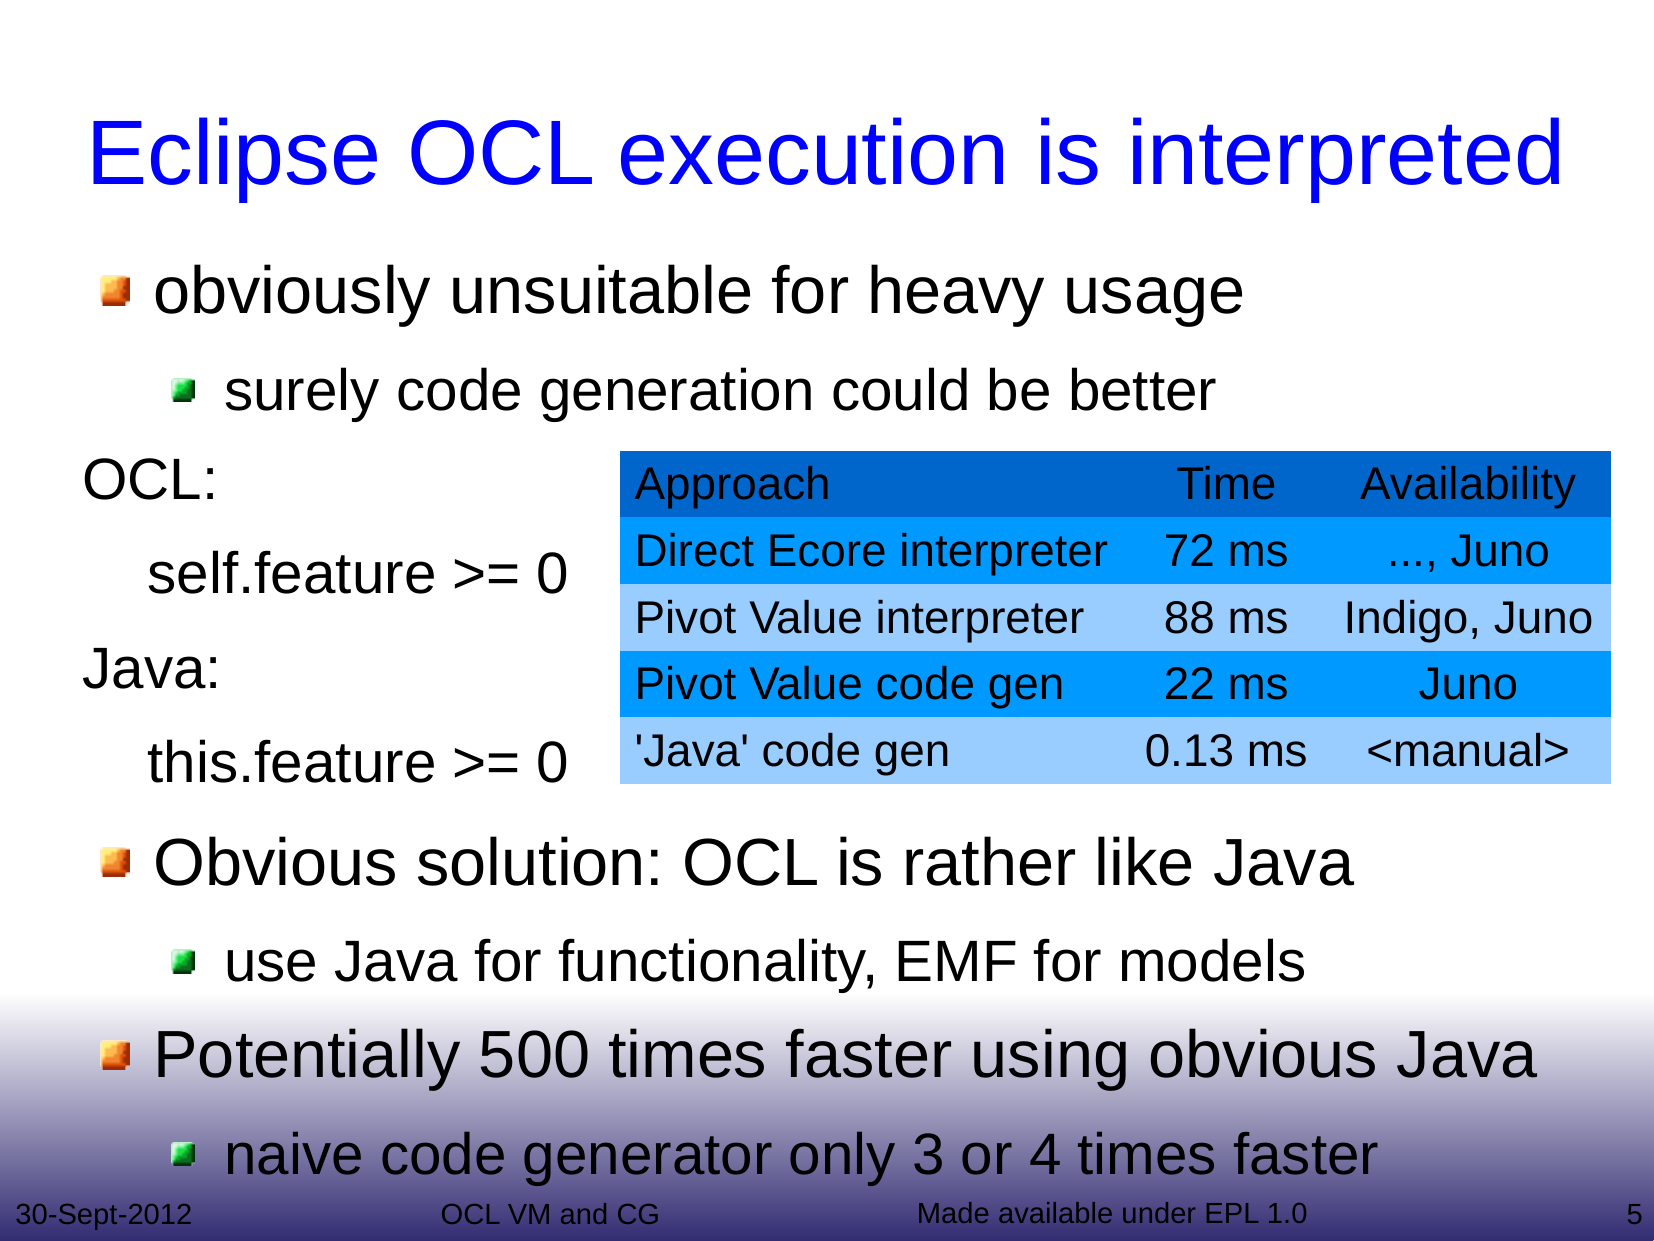

# Eclipse OCL execution is interpreted
obviously unsuitable for heavy usage
surely code generation could be better
OCL:
 self.feature >= 0
Java:
 this.feature >= 0
Obvious solution: OCL is rather like Java
use Java for functionality, EMF for models
Potentially 500 times faster using obvious Java
naive code generator only 3 or 4 times faster
| Approach | Time | Availability |
| --- | --- | --- |
| Direct Ecore interpreter | 72 ms | ..., Juno |
| Pivot Value interpreter | 88 ms | Indigo, Juno |
| Pivot Value code gen | 22 ms | Juno |
| 'Java' code gen | 0.13 ms | <manual> |
30-Sept-2012
OCL VM and CG
5